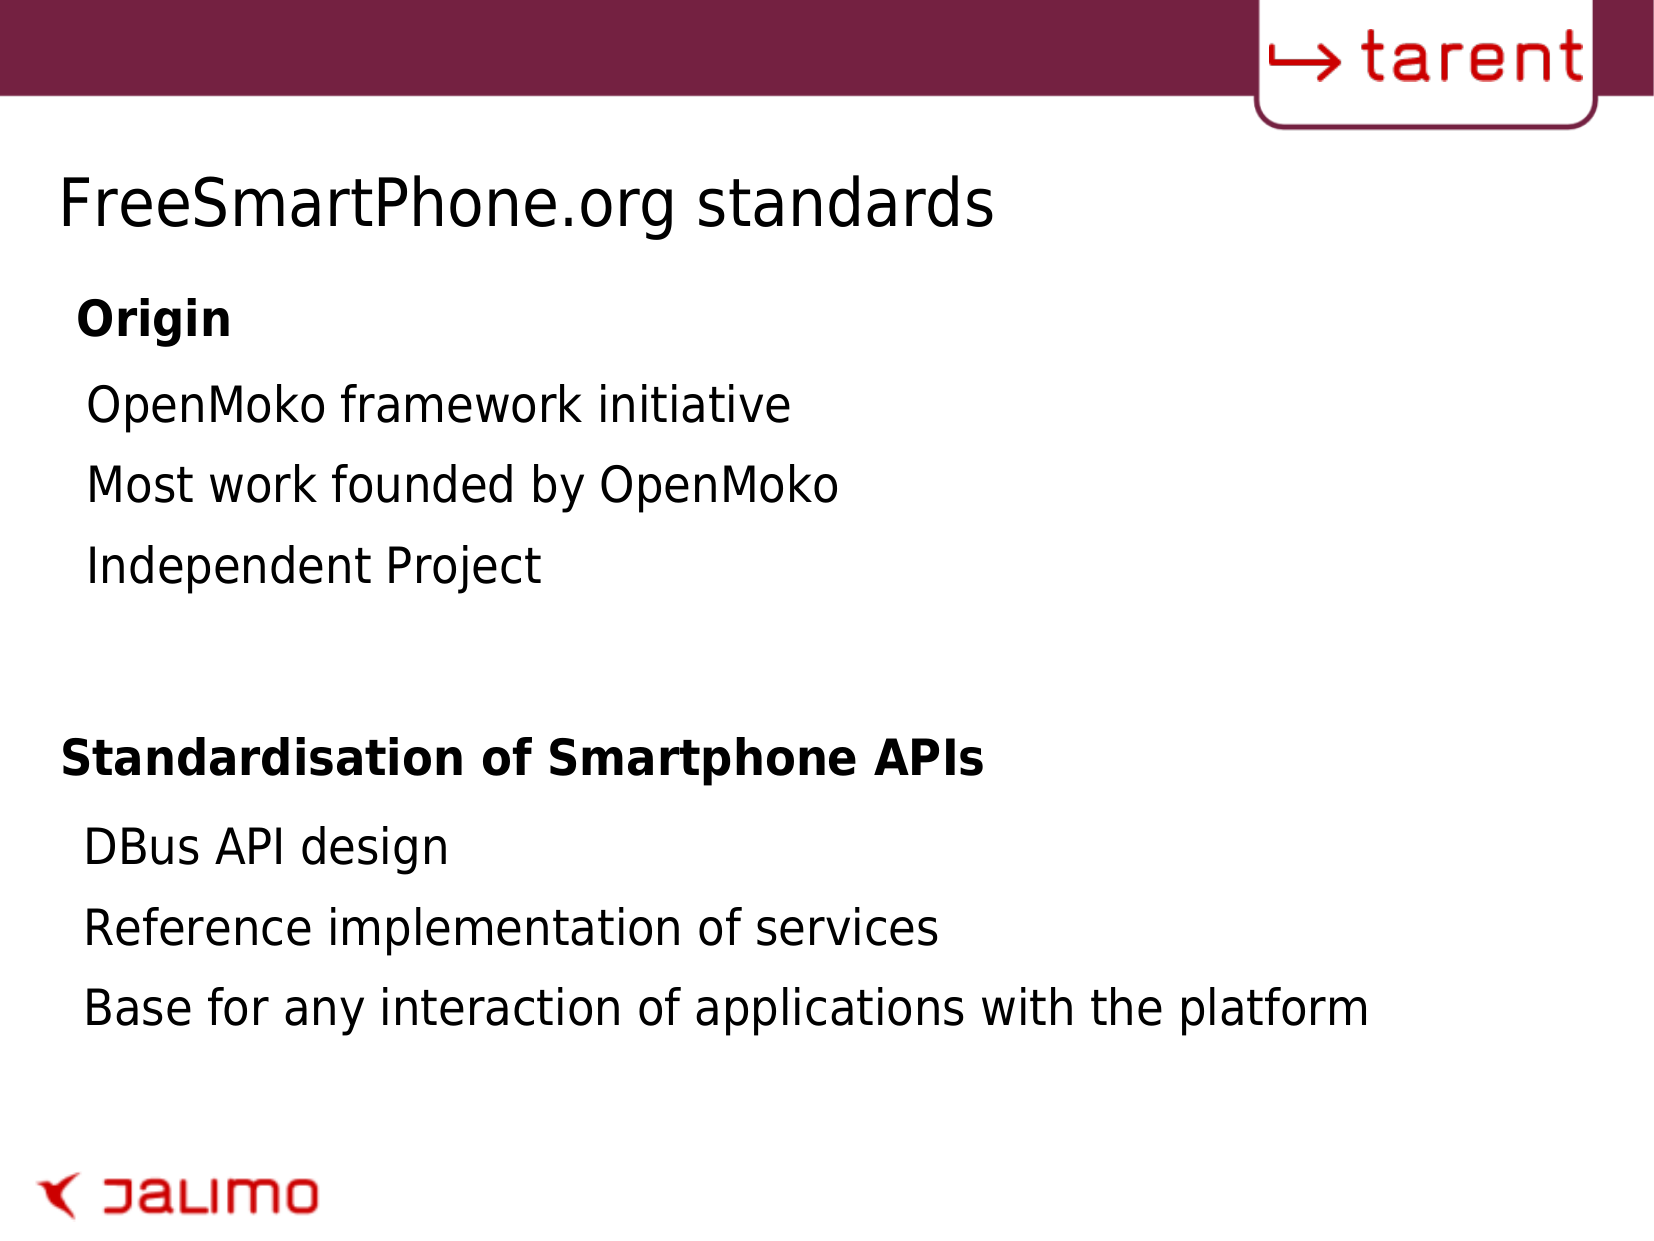

# FreeSmartPhone.org standards
Origin
OpenMoko framework initiative
Most work founded by OpenMoko
Independent Project
Standardisation of Smartphone APIs
DBus API design
Reference implementation of services
Base for any interaction of applications with the platform